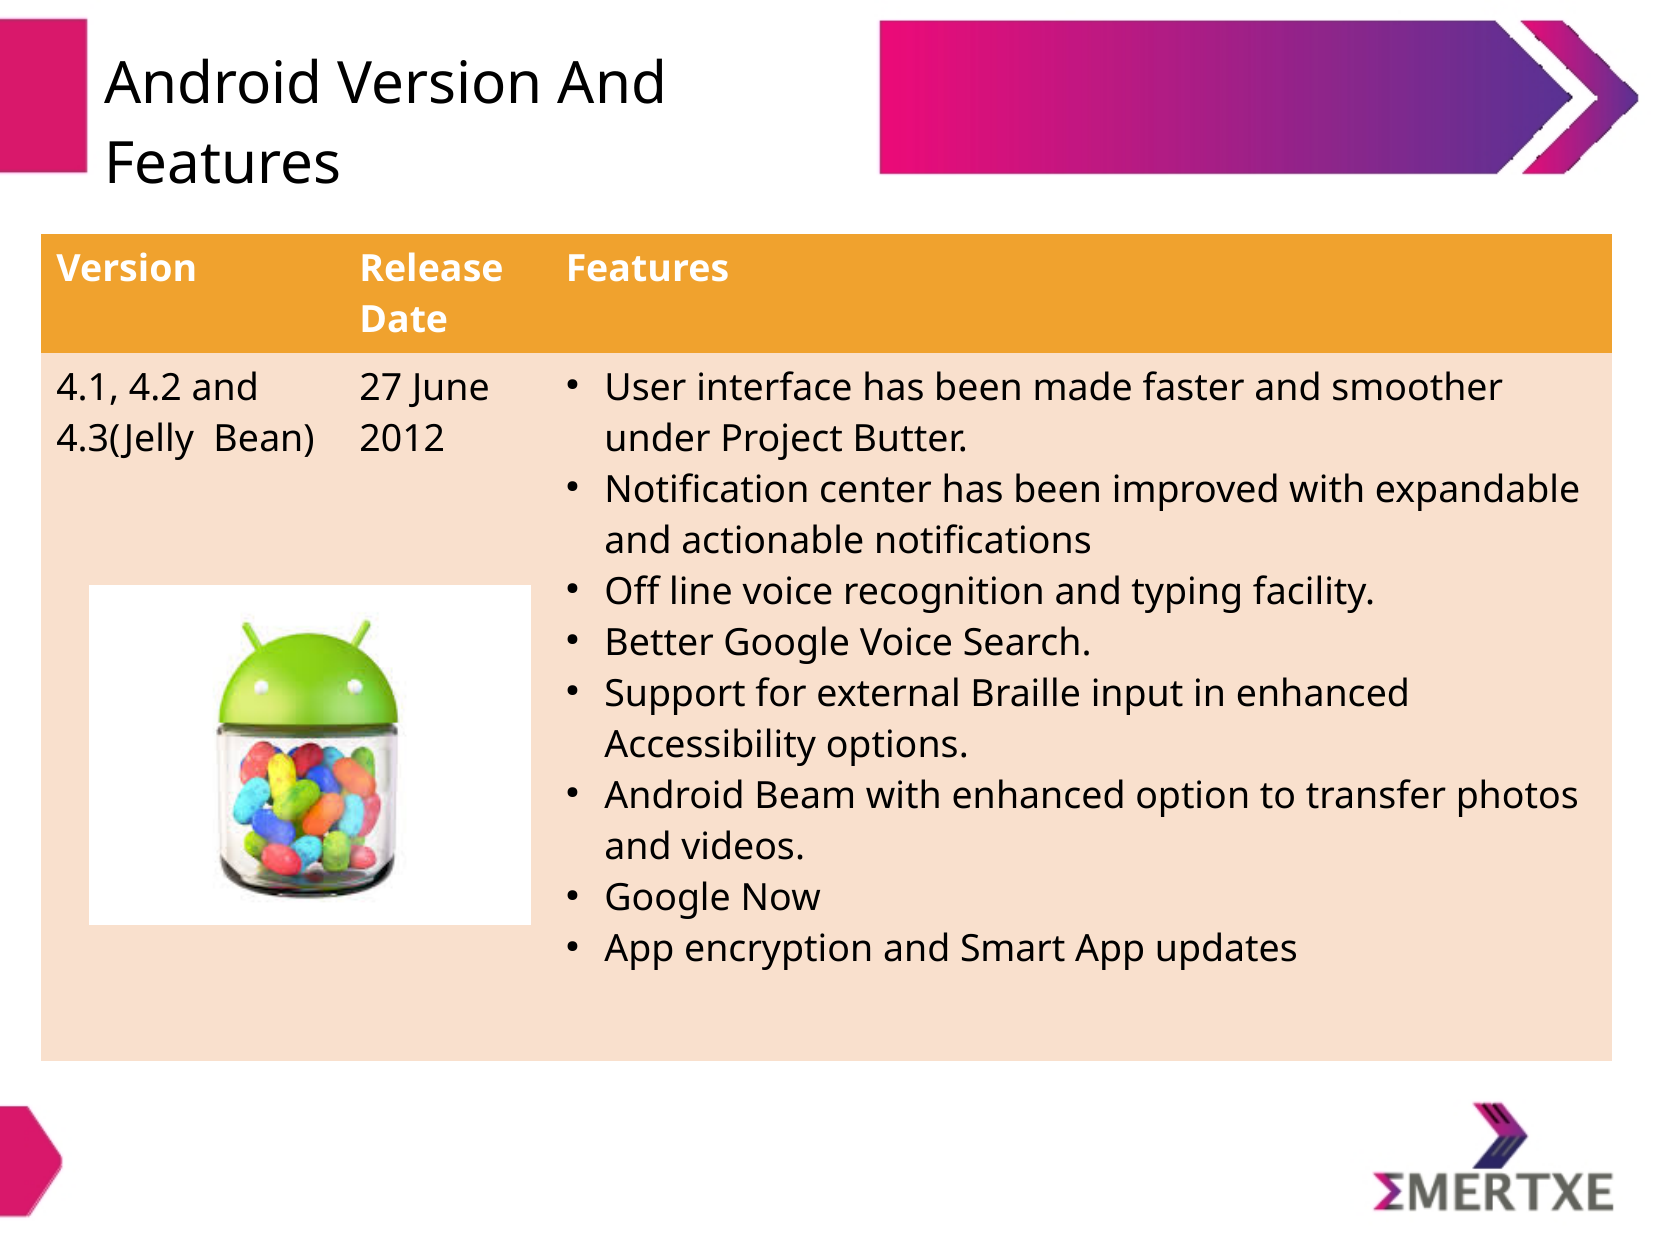

Android Version And
Features
| Version | Release Date | Features |
| --- | --- | --- |
| 4.1, 4.2 and 4.3(Jelly Bean) | 27 June 2012 | User interface has been made faster and smoother under Project Butter. Notification center has been improved with expandable and actionable notifications Off line voice recognition and typing facility. Better Google Voice Search. Support for external Braille input in enhanced Accessibility options. Android Beam with enhanced option to transfer photos and videos. Google Now App encryption and Smart App updates |